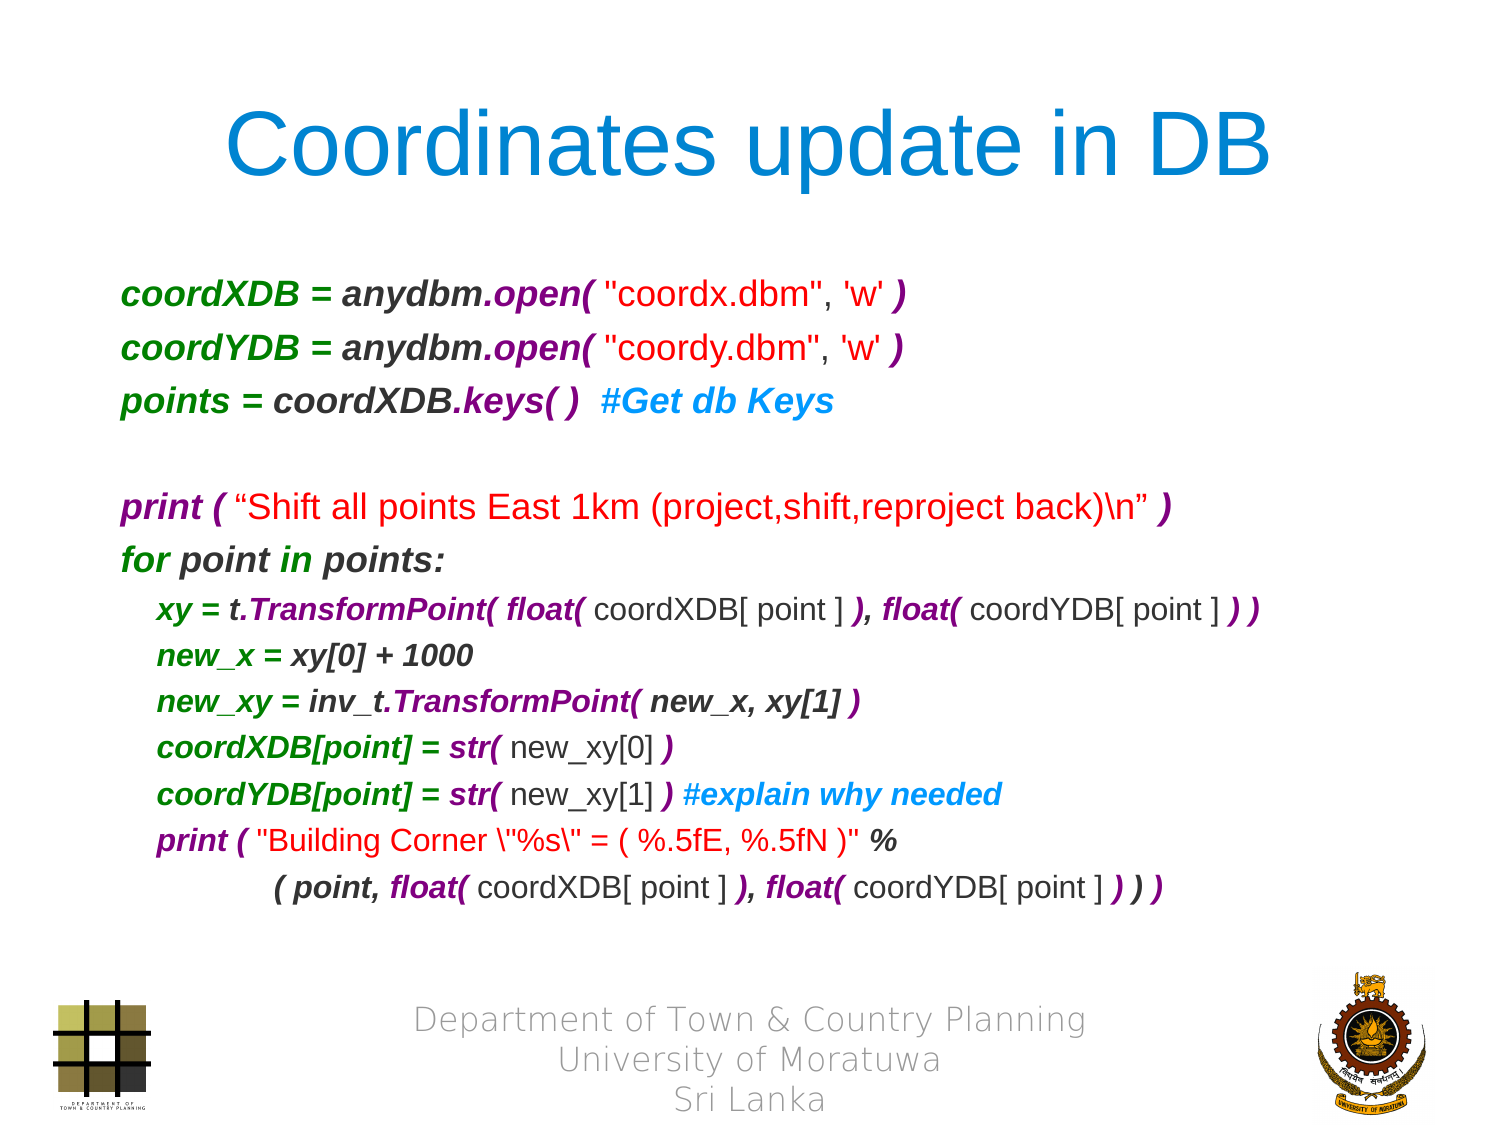

# Coordinates update in DB
coordXDB = anydbm.open( "coordx.dbm", 'w' )
coordYDB = anydbm.open( "coordy.dbm", 'w' )
points = coordXDB.keys( ) #Get db Keys
print ( “Shift all points East 1km (project,shift,reproject back)\n” )
for point in points:
xy = t.TransformPoint( float( coordXDB[ point ] ), float( coordYDB[ point ] ) )
new_x = xy[0] + 1000
new_xy = inv_t.TransformPoint( new_x, xy[1] )
coordXDB[point] = str( new_xy[0] )
coordYDB[point] = str( new_xy[1] ) #explain why needed
print ( "Building Corner \"%s\" = ( %.5fE, %.5fN )" %
 ( point, float( coordXDB[ point ] ), float( coordYDB[ point ] ) ) )